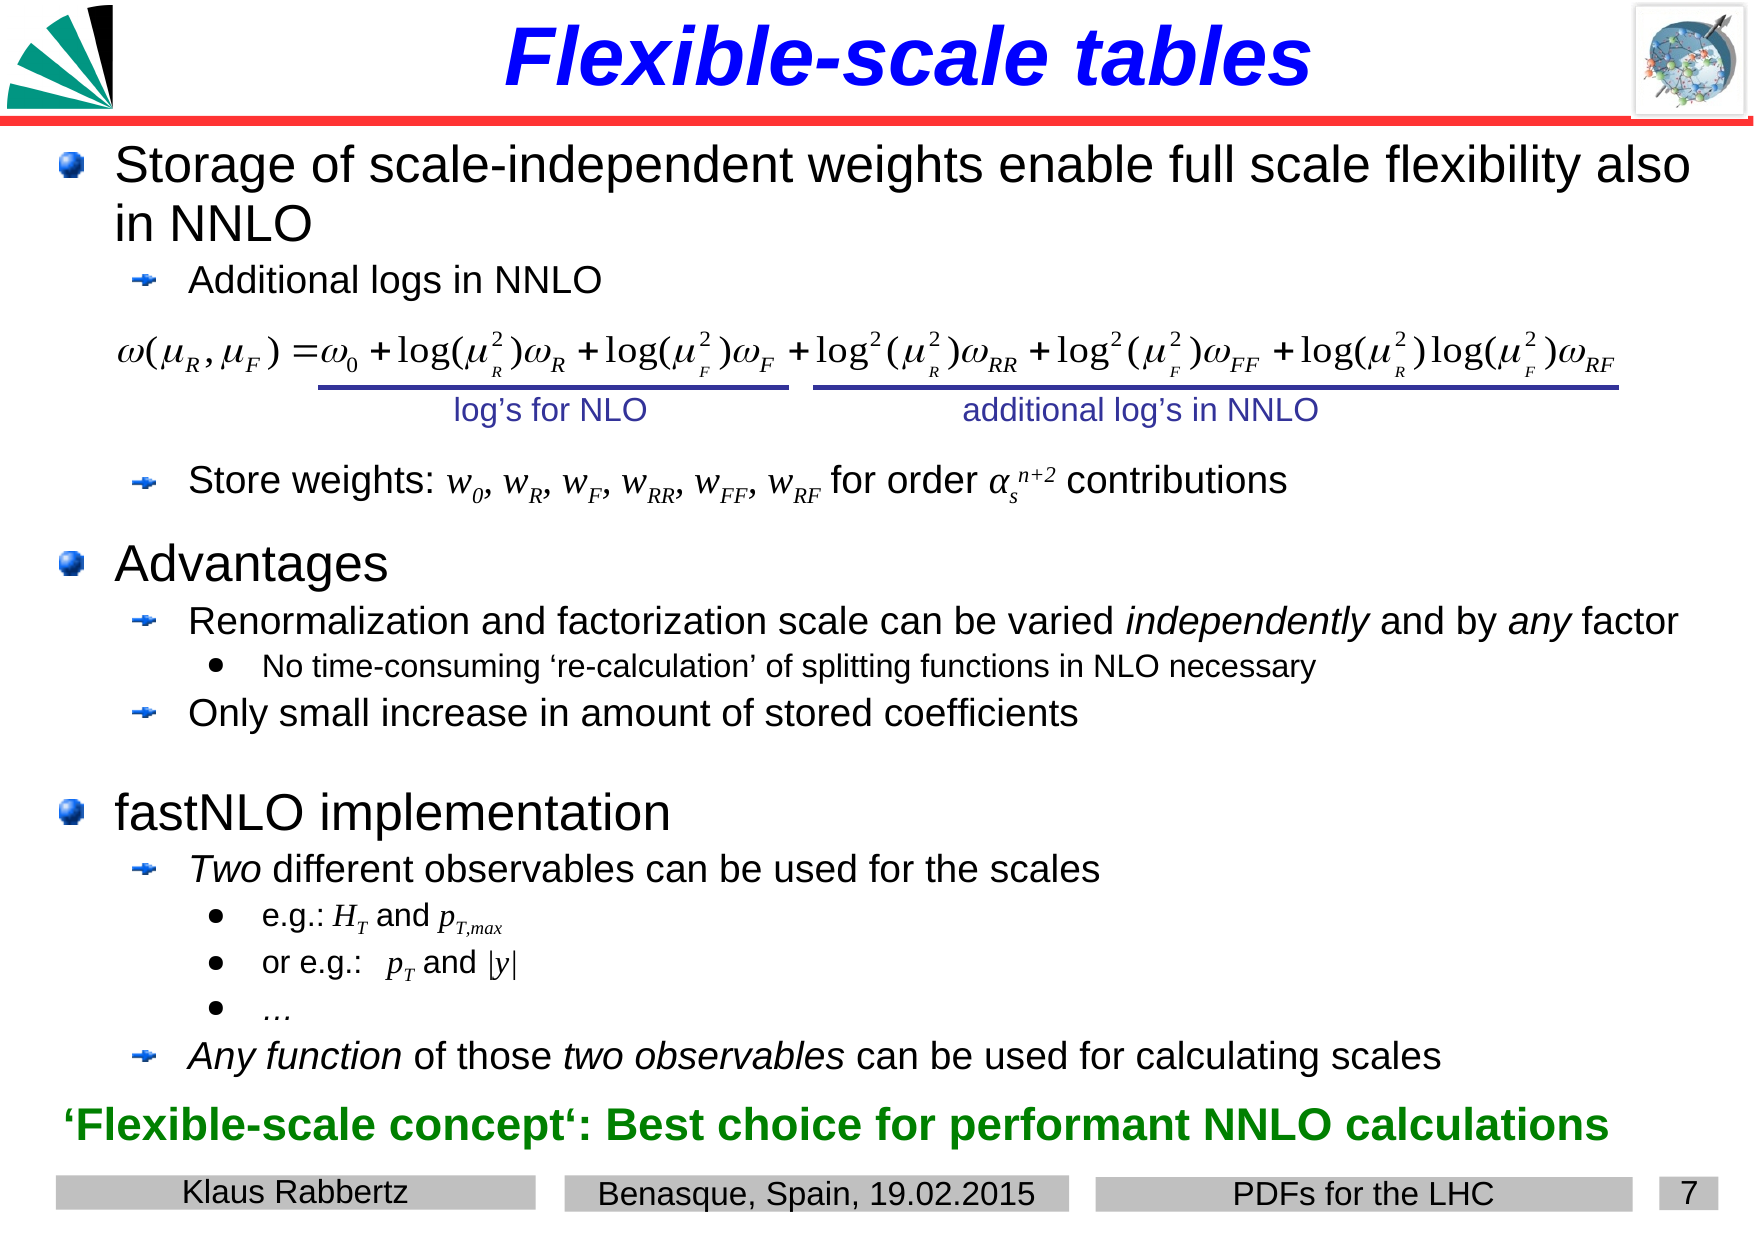

# Flexible-scale tables
Storage of scale-independent weights enable full scale flexibility also in NNLO
Additional logs in NNLO
Store weights: w0, wR, wF, wRR, wFF, wRF for order αsn+2 contributions
Advantages
Renormalization and factorization scale can be varied independently and by any factor
No time-consuming ‘re-calculation’ of splitting functions in NLO necessary
Only small increase in amount of stored coefficients
fastNLO implementation
Two different observables can be used for the scales
e.g.: HT and pT,max
or e.g.: pT and |y|
…
Any function of those two observables can be used for calculating scales
log’s for NLO
additional log’s in NNLO
‘Flexible-scale concept‘: Best choice for performant NNLO calculations